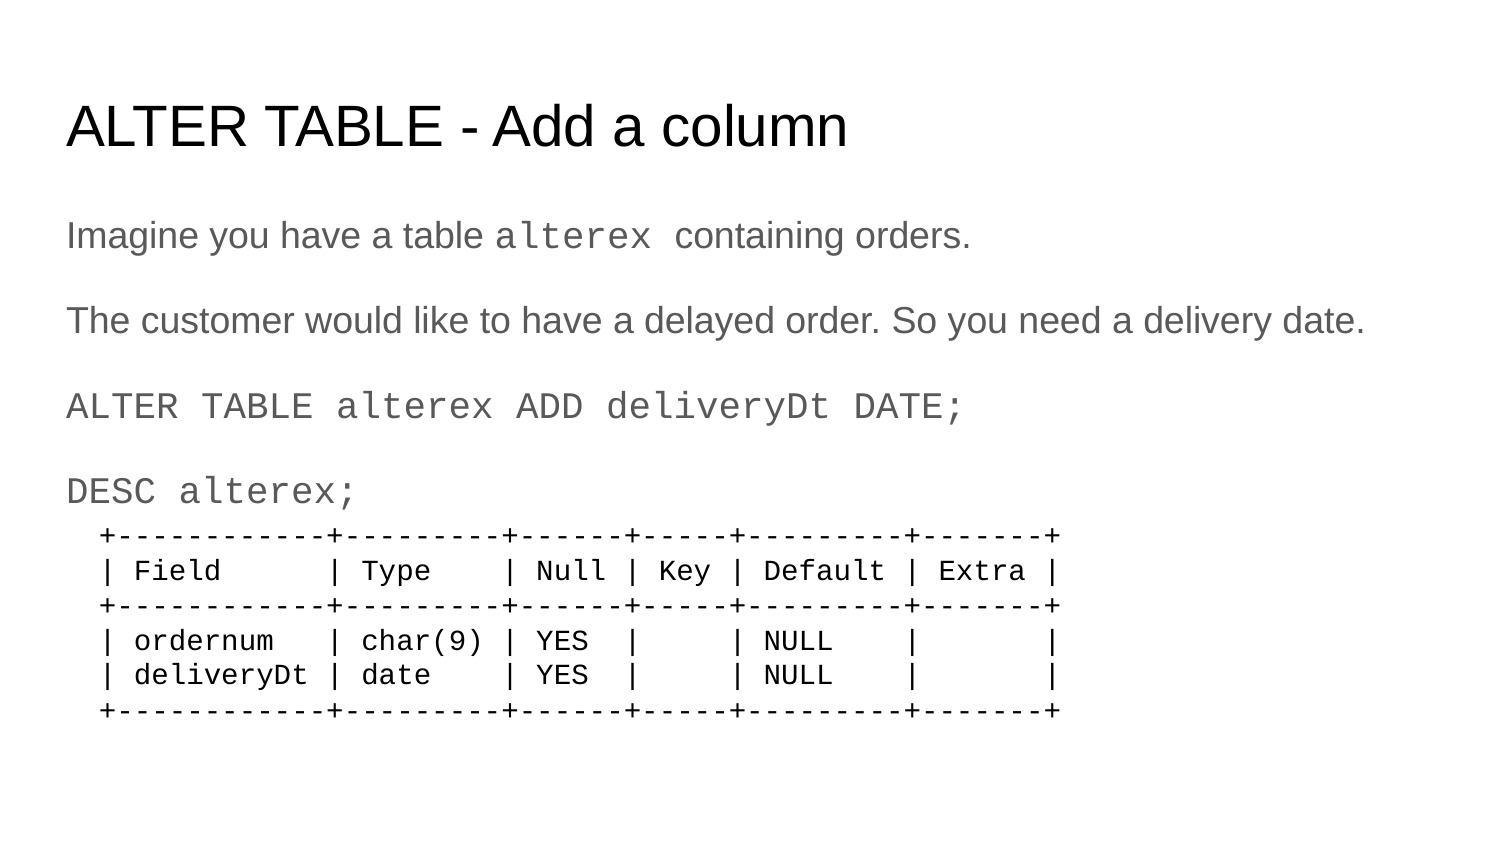

# ALTER TABLE - Add a column
Imagine you have a table alterex containing orders.
The customer would like to have a delayed order. So you need a delivery date.
ALTER TABLE alterex ADD deliveryDt DATE;
DESC alterex;
+------------+---------+------+-----+---------+-------+
| Field | Type | Null | Key | Default | Extra |
+------------+---------+------+-----+---------+-------+
| ordernum | char(9) | YES | | NULL | |
| deliveryDt | date | YES | | NULL | |
+------------+---------+------+-----+---------+-------+